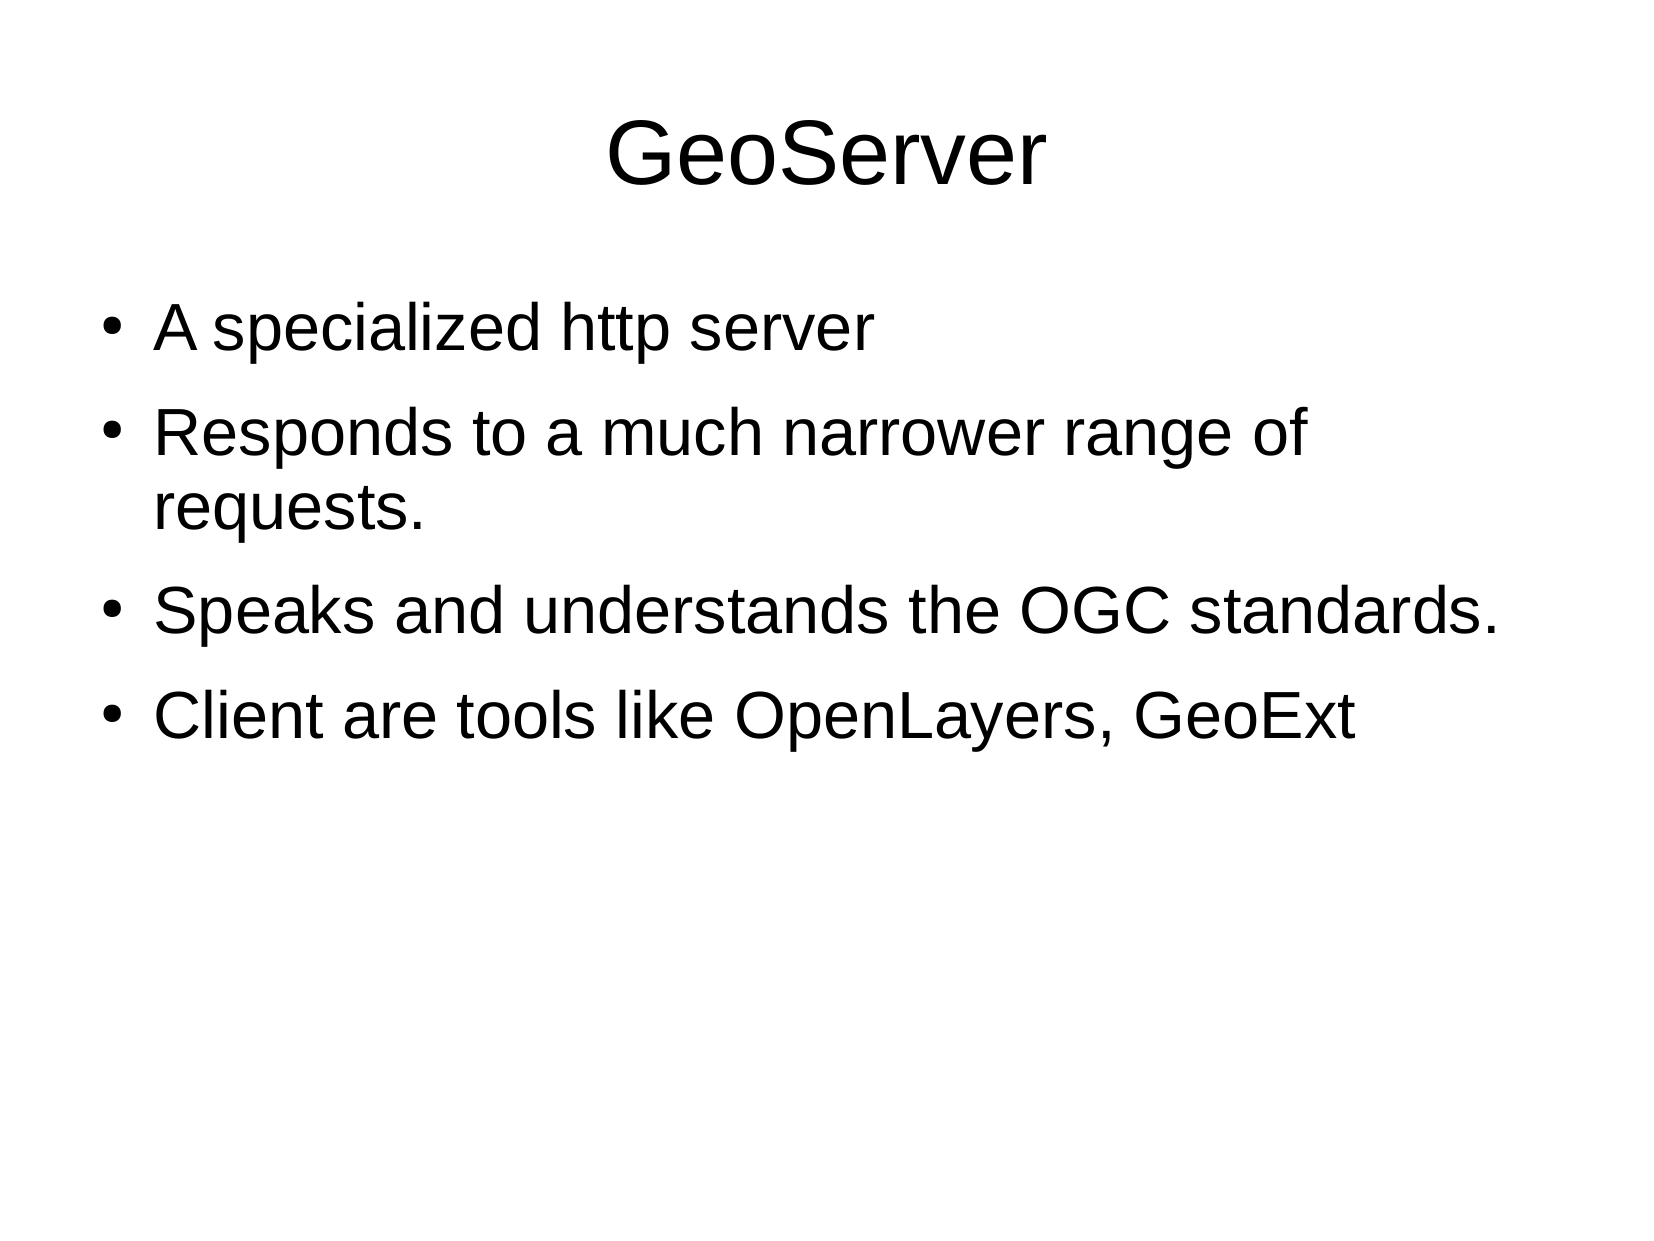

# GeoServer
A specialized http server
Responds to a much narrower range of requests.
Speaks and understands the OGC standards.
Client are tools like OpenLayers, GeoExt